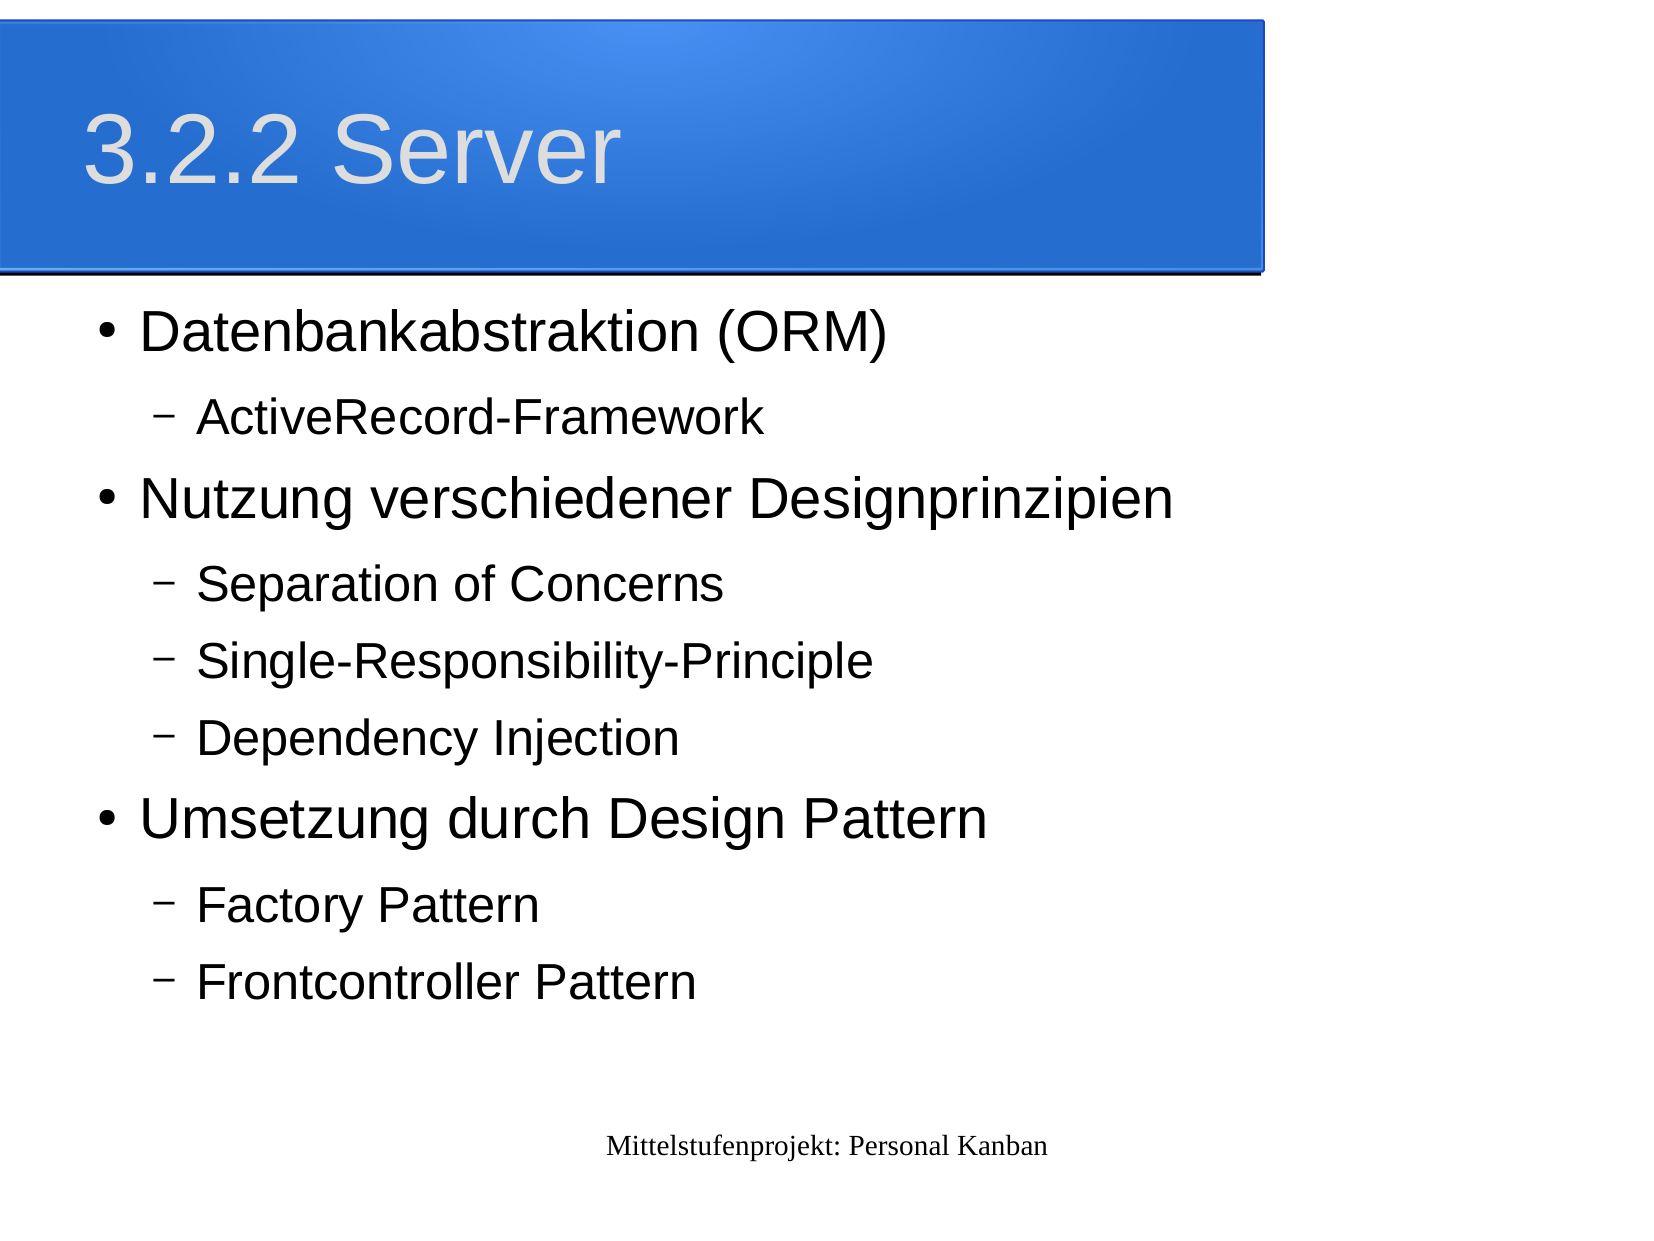

# 3.2.2 Server
Datenbankabstraktion (ORM)
ActiveRecord-Framework
Nutzung verschiedener Designprinzipien
Separation of Concerns
Single-Responsibility-Principle
Dependency Injection
Umsetzung durch Design Pattern
Factory Pattern
Frontcontroller Pattern
Mittelstufenprojekt: Personal Kanban